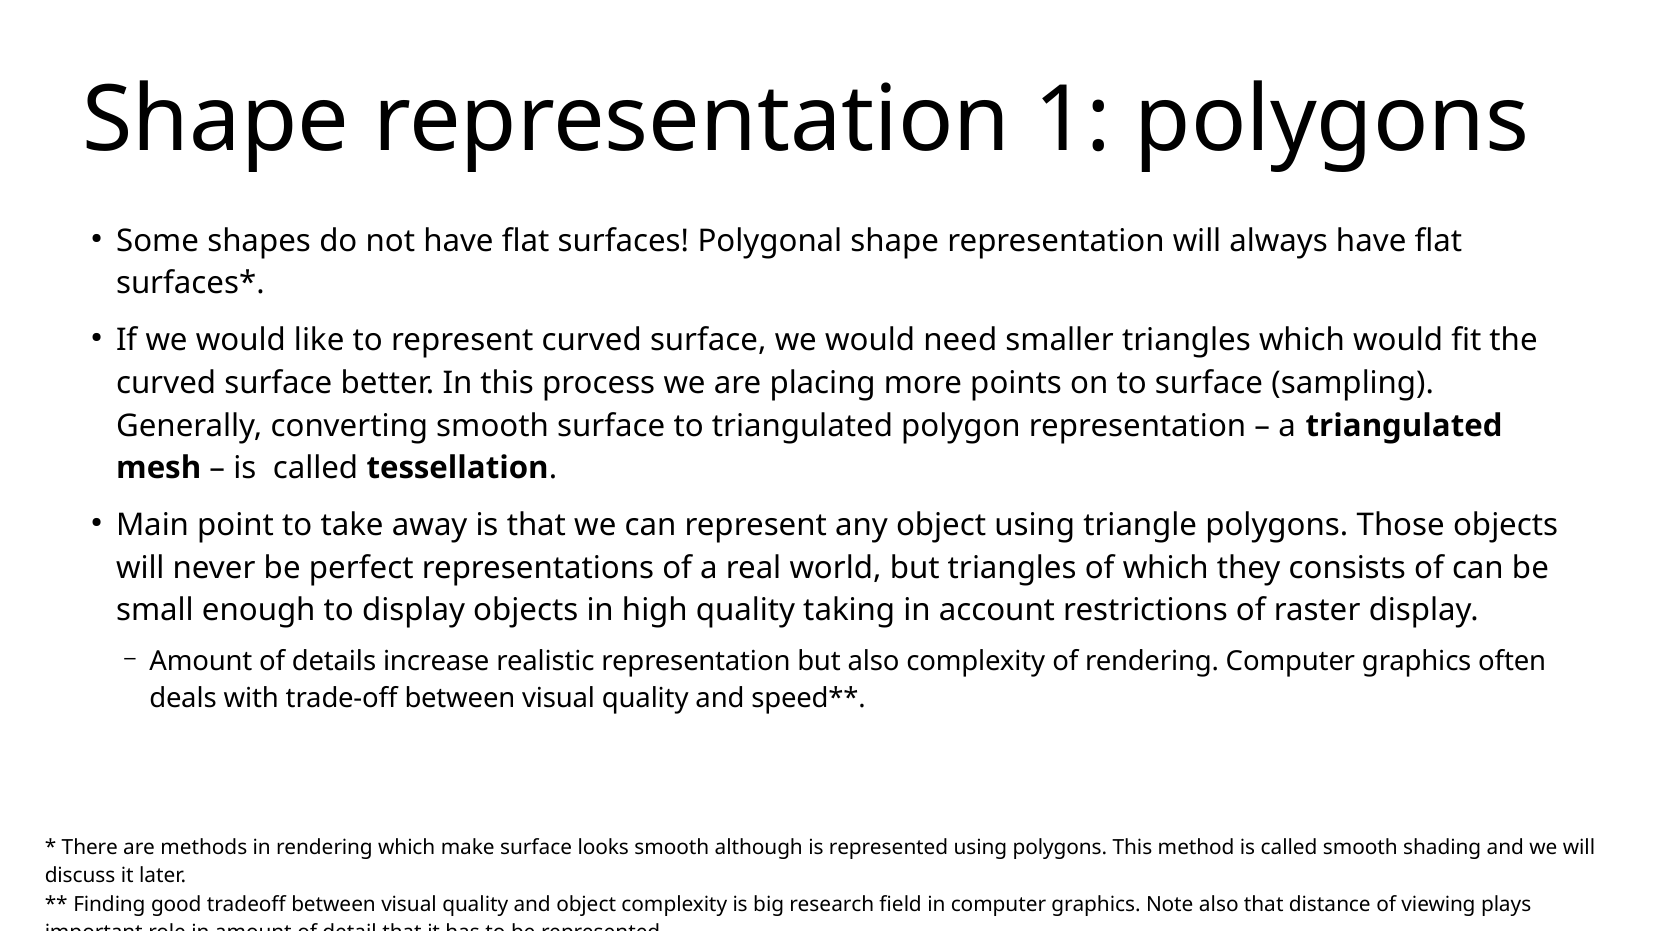

# Shape representation 1: polygons
Some shapes do not have flat surfaces! Polygonal shape representation will always have flat surfaces*.
If we would like to represent curved surface, we would need smaller triangles which would fit the curved surface better. In this process we are placing more points on to surface (sampling). Generally, converting smooth surface to triangulated polygon representation – a triangulated mesh – is called tessellation.
Main point to take away is that we can represent any object using triangle polygons. Those objects will never be perfect representations of a real world, but triangles of which they consists of can be small enough to display objects in high quality taking in account restrictions of raster display.
Amount of details increase realistic representation but also complexity of rendering. Computer graphics often deals with trade-off between visual quality and speed**.
* There are methods in rendering which make surface looks smooth although is represented using polygons. This method is called smooth shading and we will discuss it later.
** Finding good tradeoff between visual quality and object complexity is big research field in computer graphics. Note also that distance of viewing plays important role in amount of detail that it has to be represented.